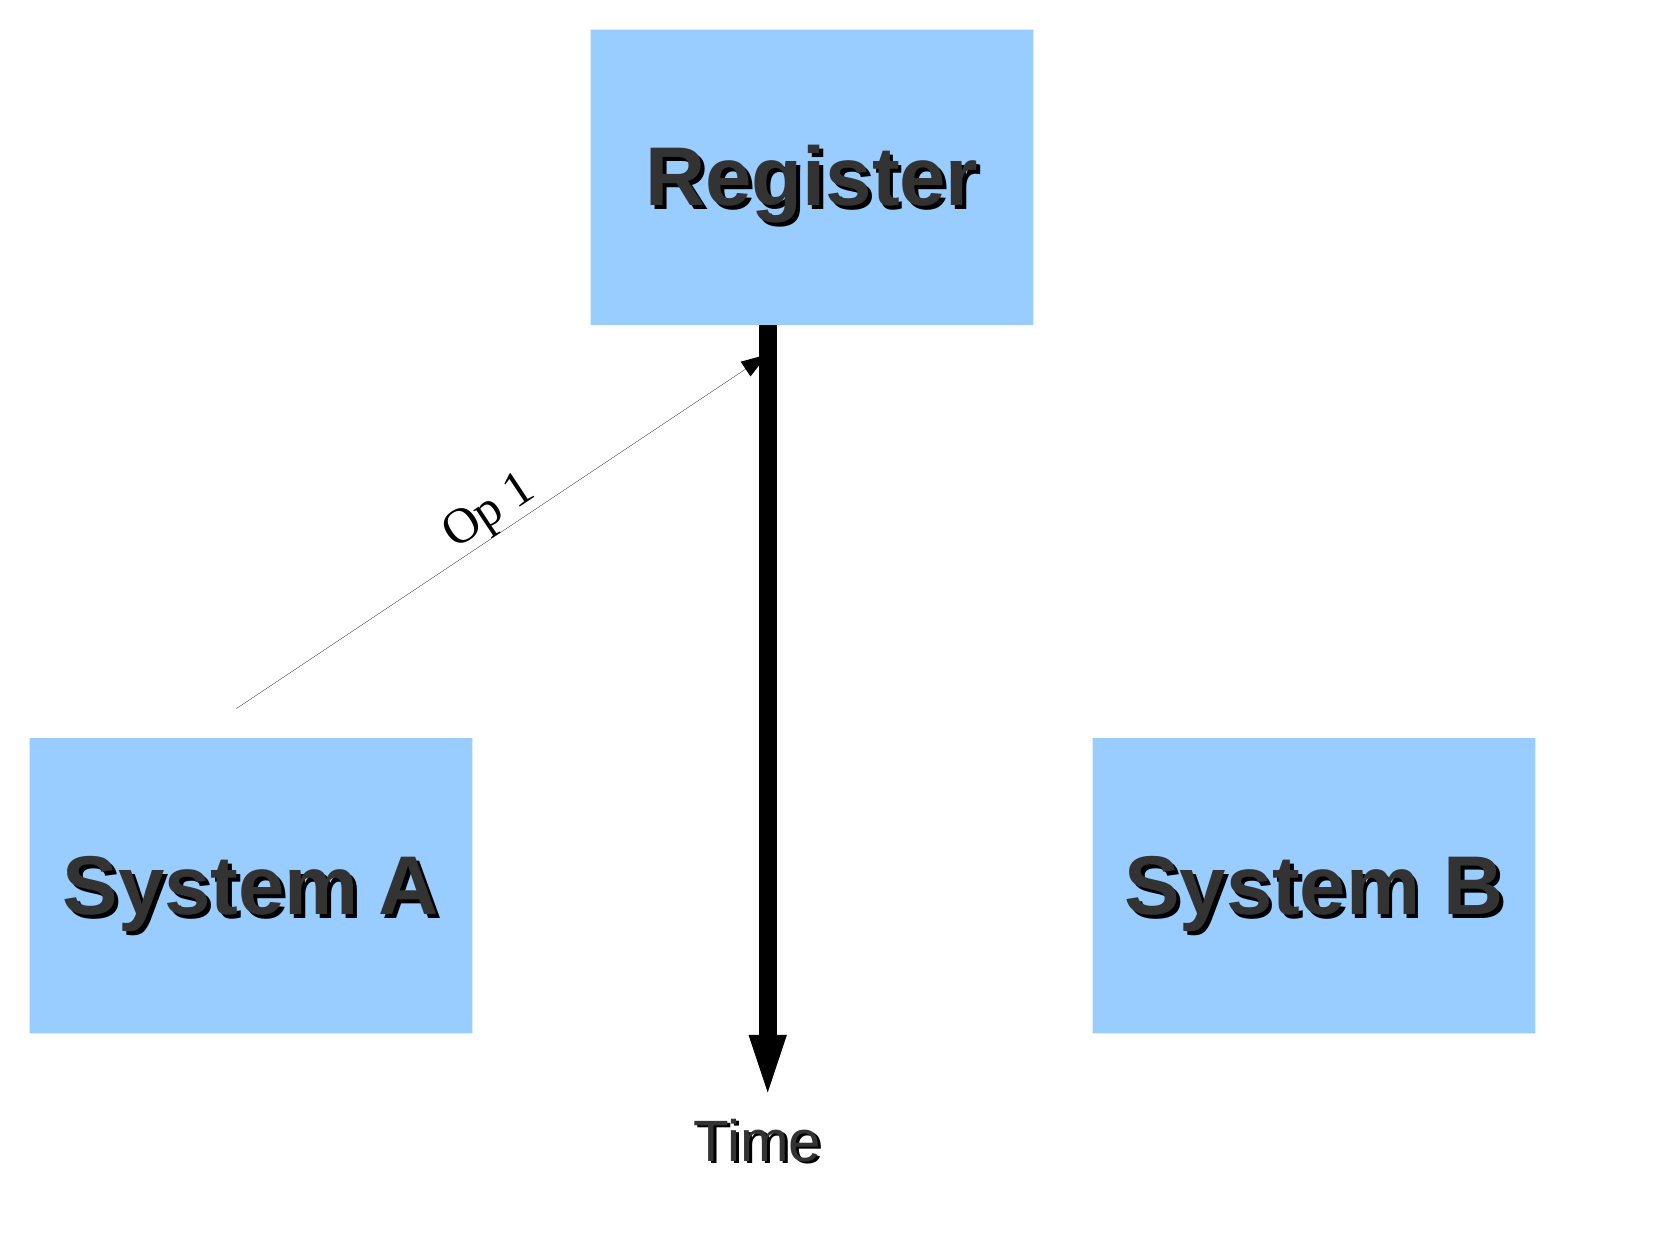

Register
Op 1
System A
System B
Time